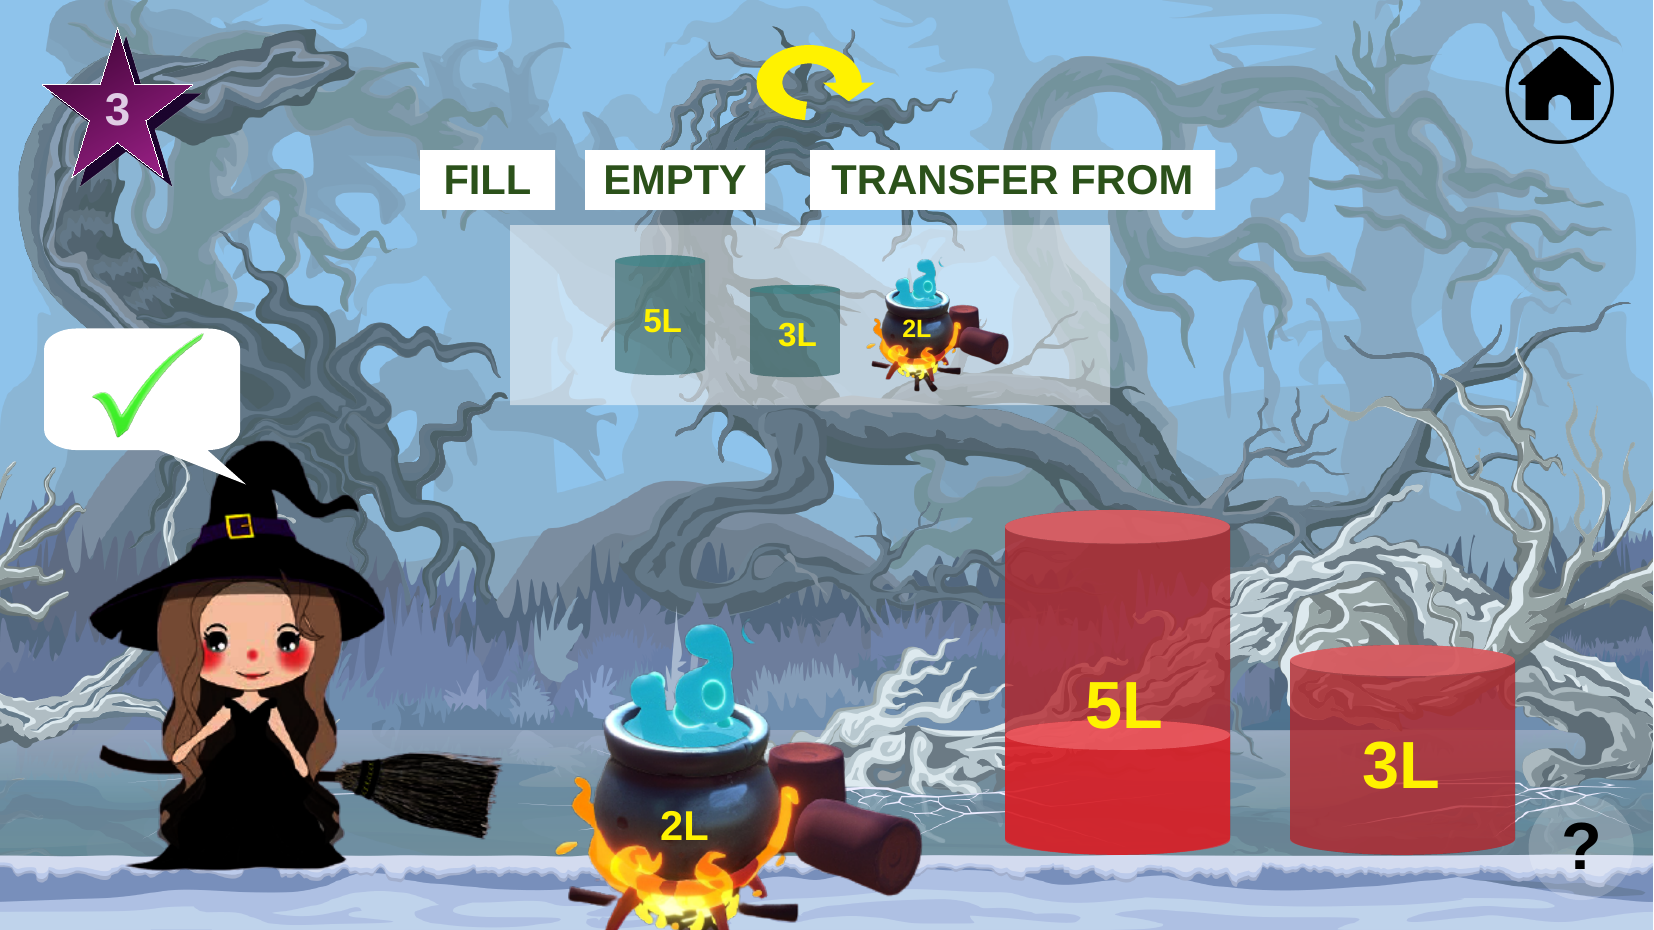

3
FILL
EMPTY
TRANSFER TO
TRANSFER FROM
 2L
5L
3L
5L
3L
 2L
?